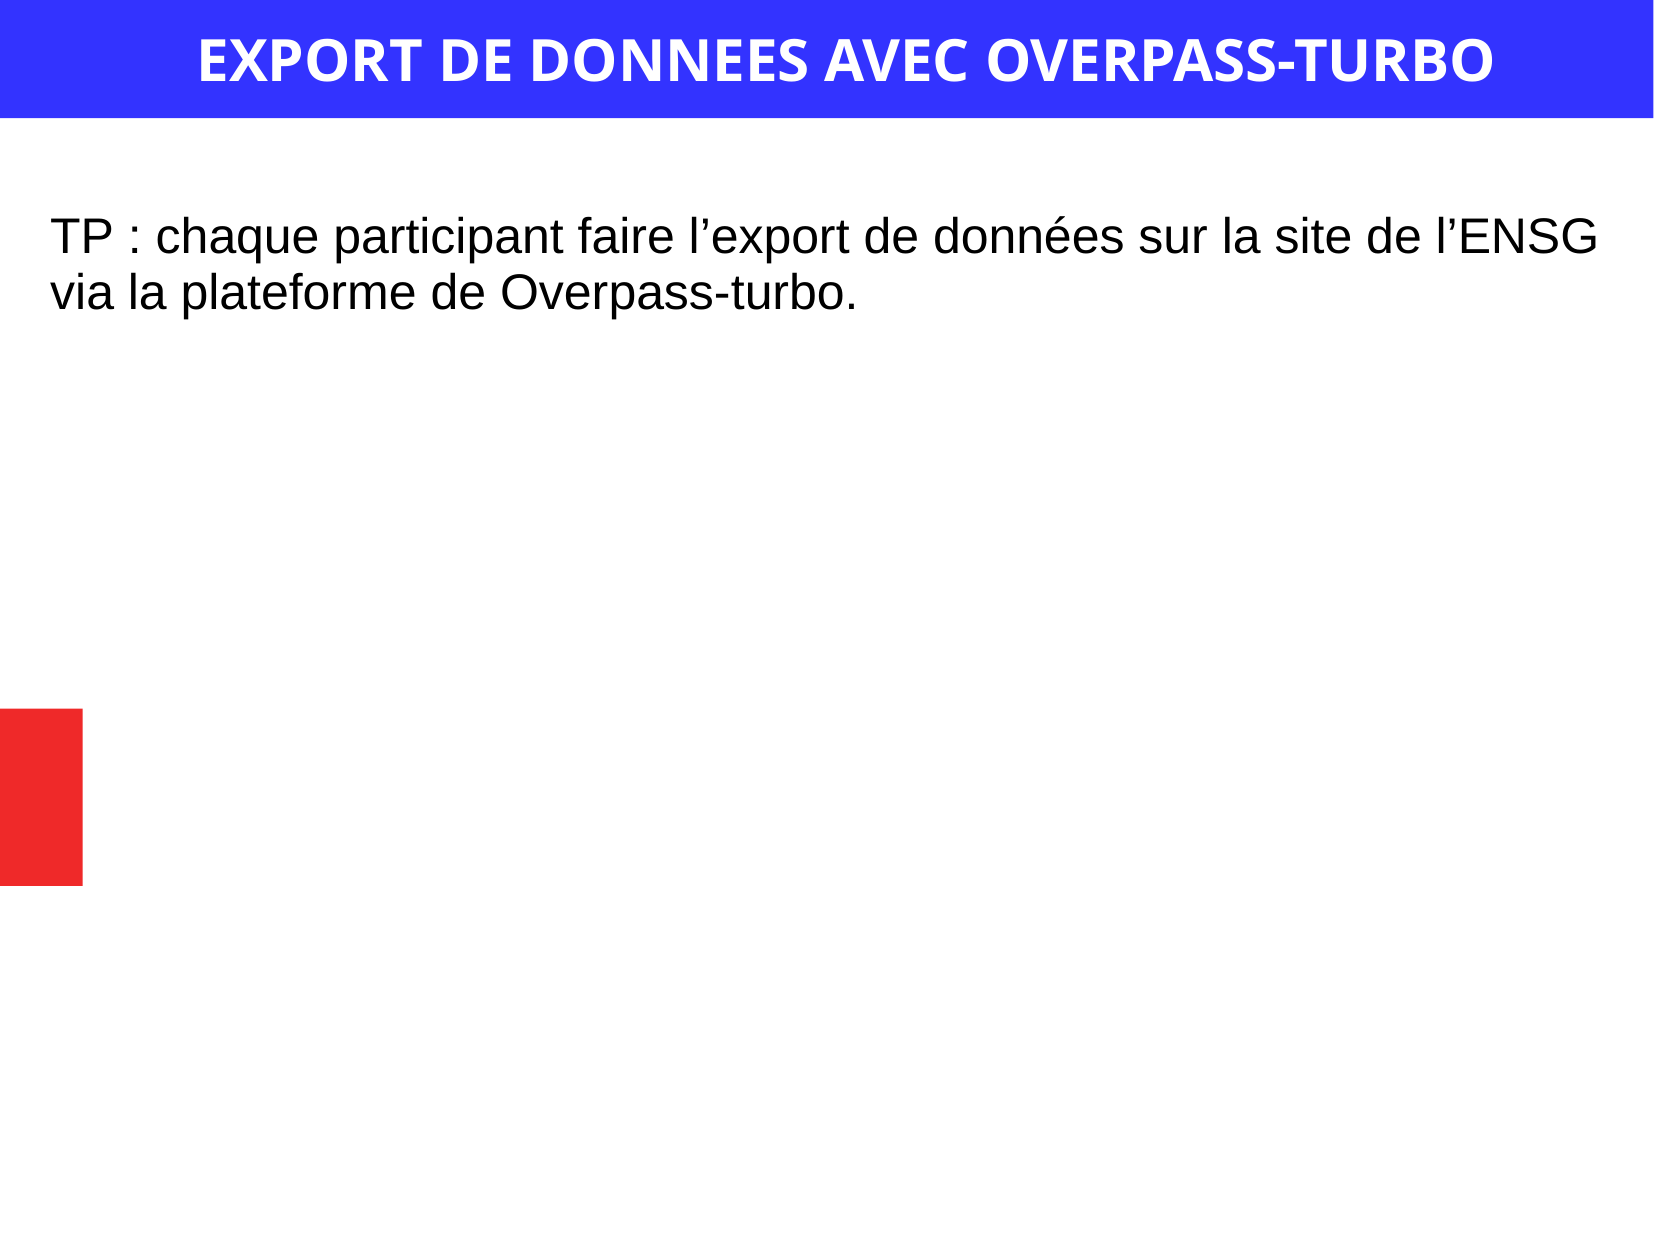

# EXPORT DE DONNEES AVEC OVERPASS-TURBO
TP : chaque participant faire l’export de données sur la site de l’ENSG via la plateforme de Overpass-turbo.